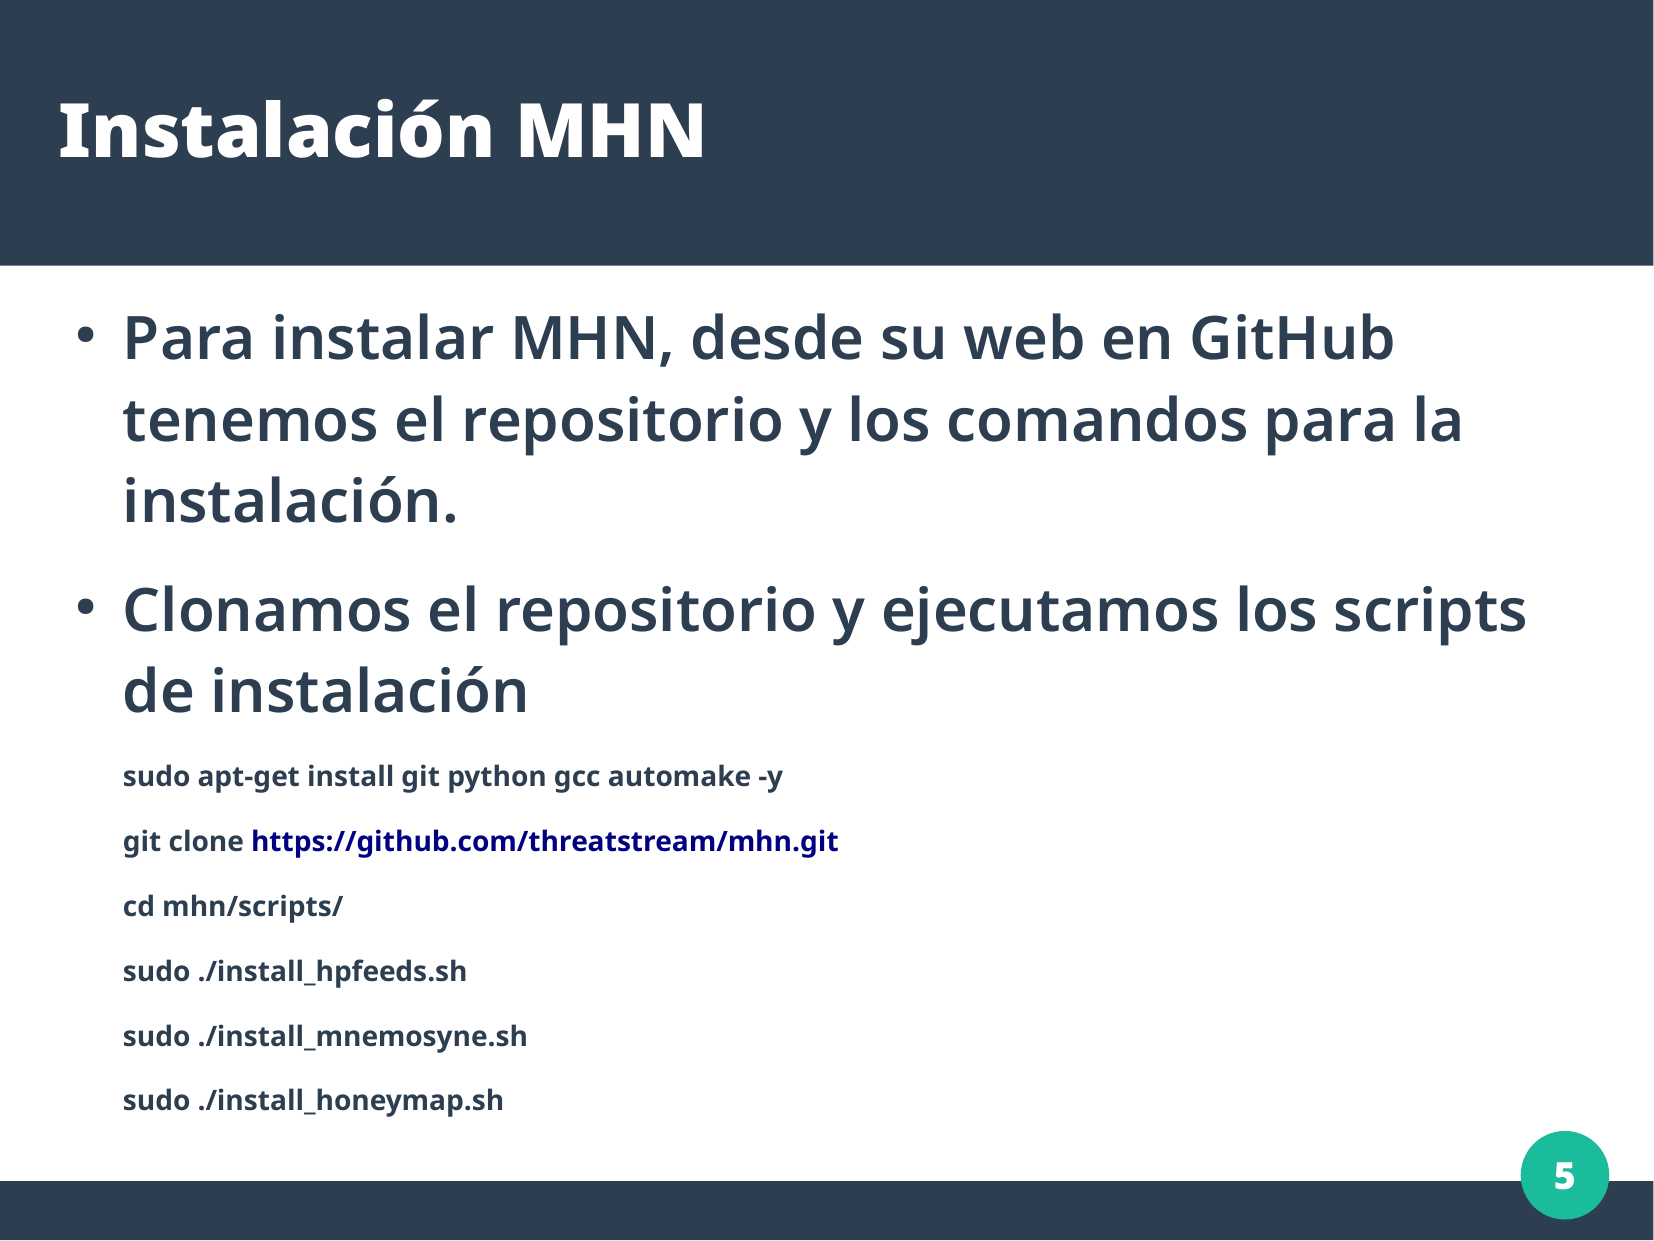

# Instalación MHN
Para instalar MHN, desde su web en GitHub tenemos el repositorio y los comandos para la instalación.
Clonamos el repositorio y ejecutamos los scripts de instalación
sudo apt-get install git python gcc automake -y
git clone https://github.com/threatstream/mhn.git
cd mhn/scripts/
sudo ./install_hpfeeds.sh
sudo ./install_mnemosyne.sh
sudo ./install_honeymap.sh
5